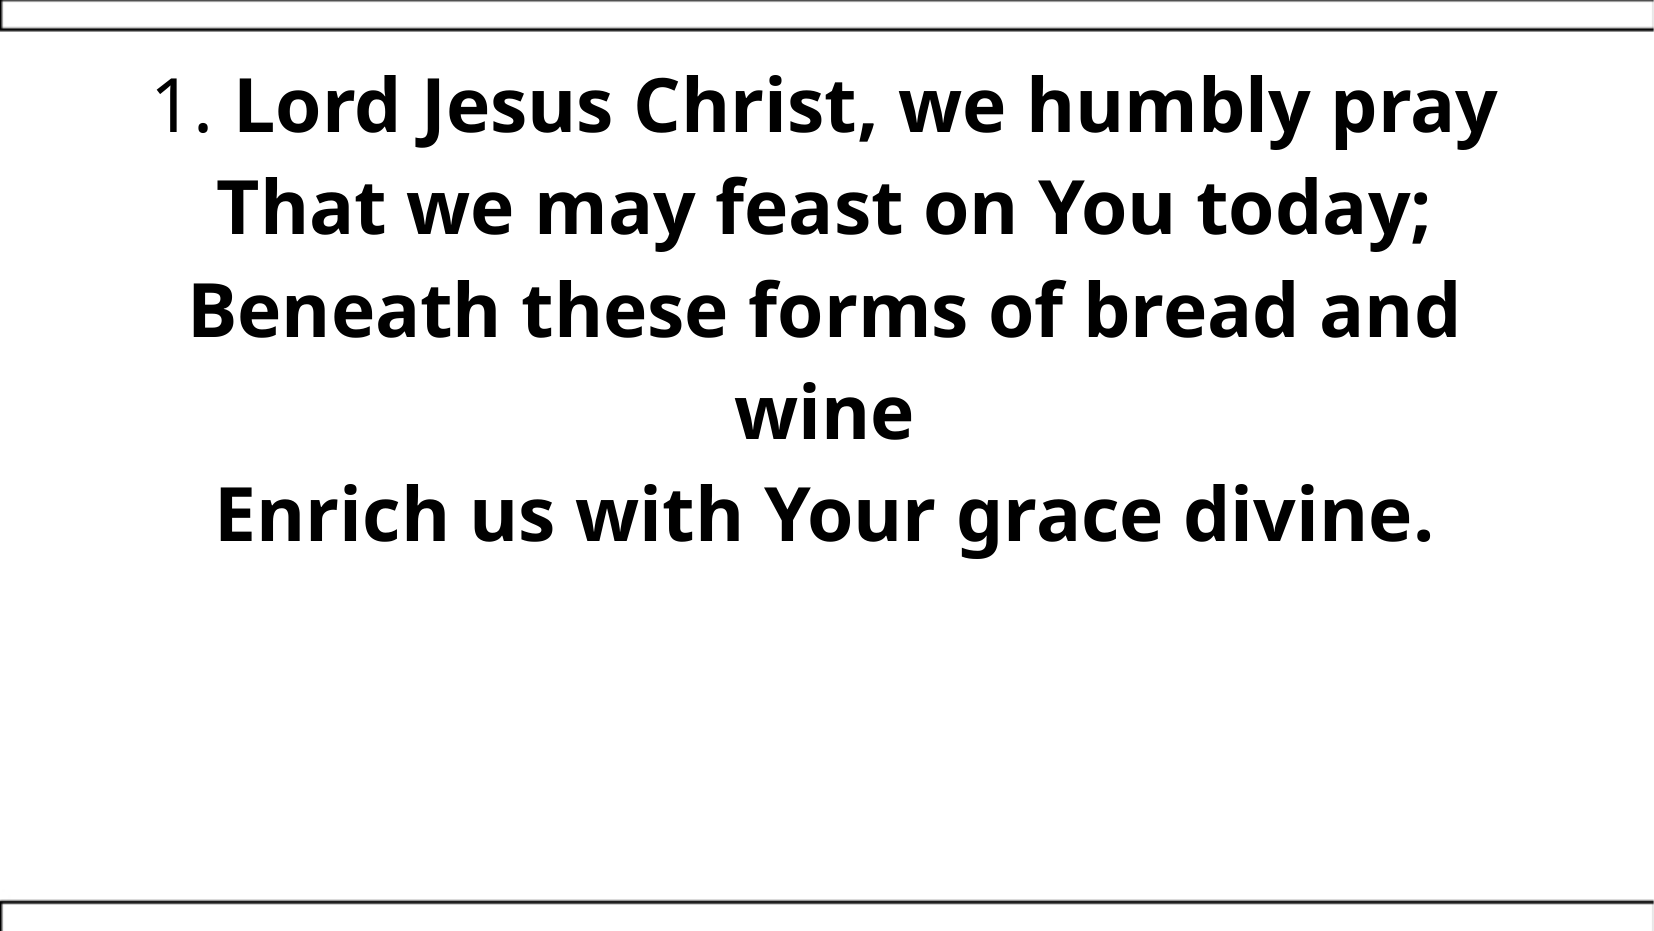

1. Lord Jesus Christ, we humbly pray
That we may feast on You today;
Beneath these forms of bread and wine
Enrich us with Your grace divine.